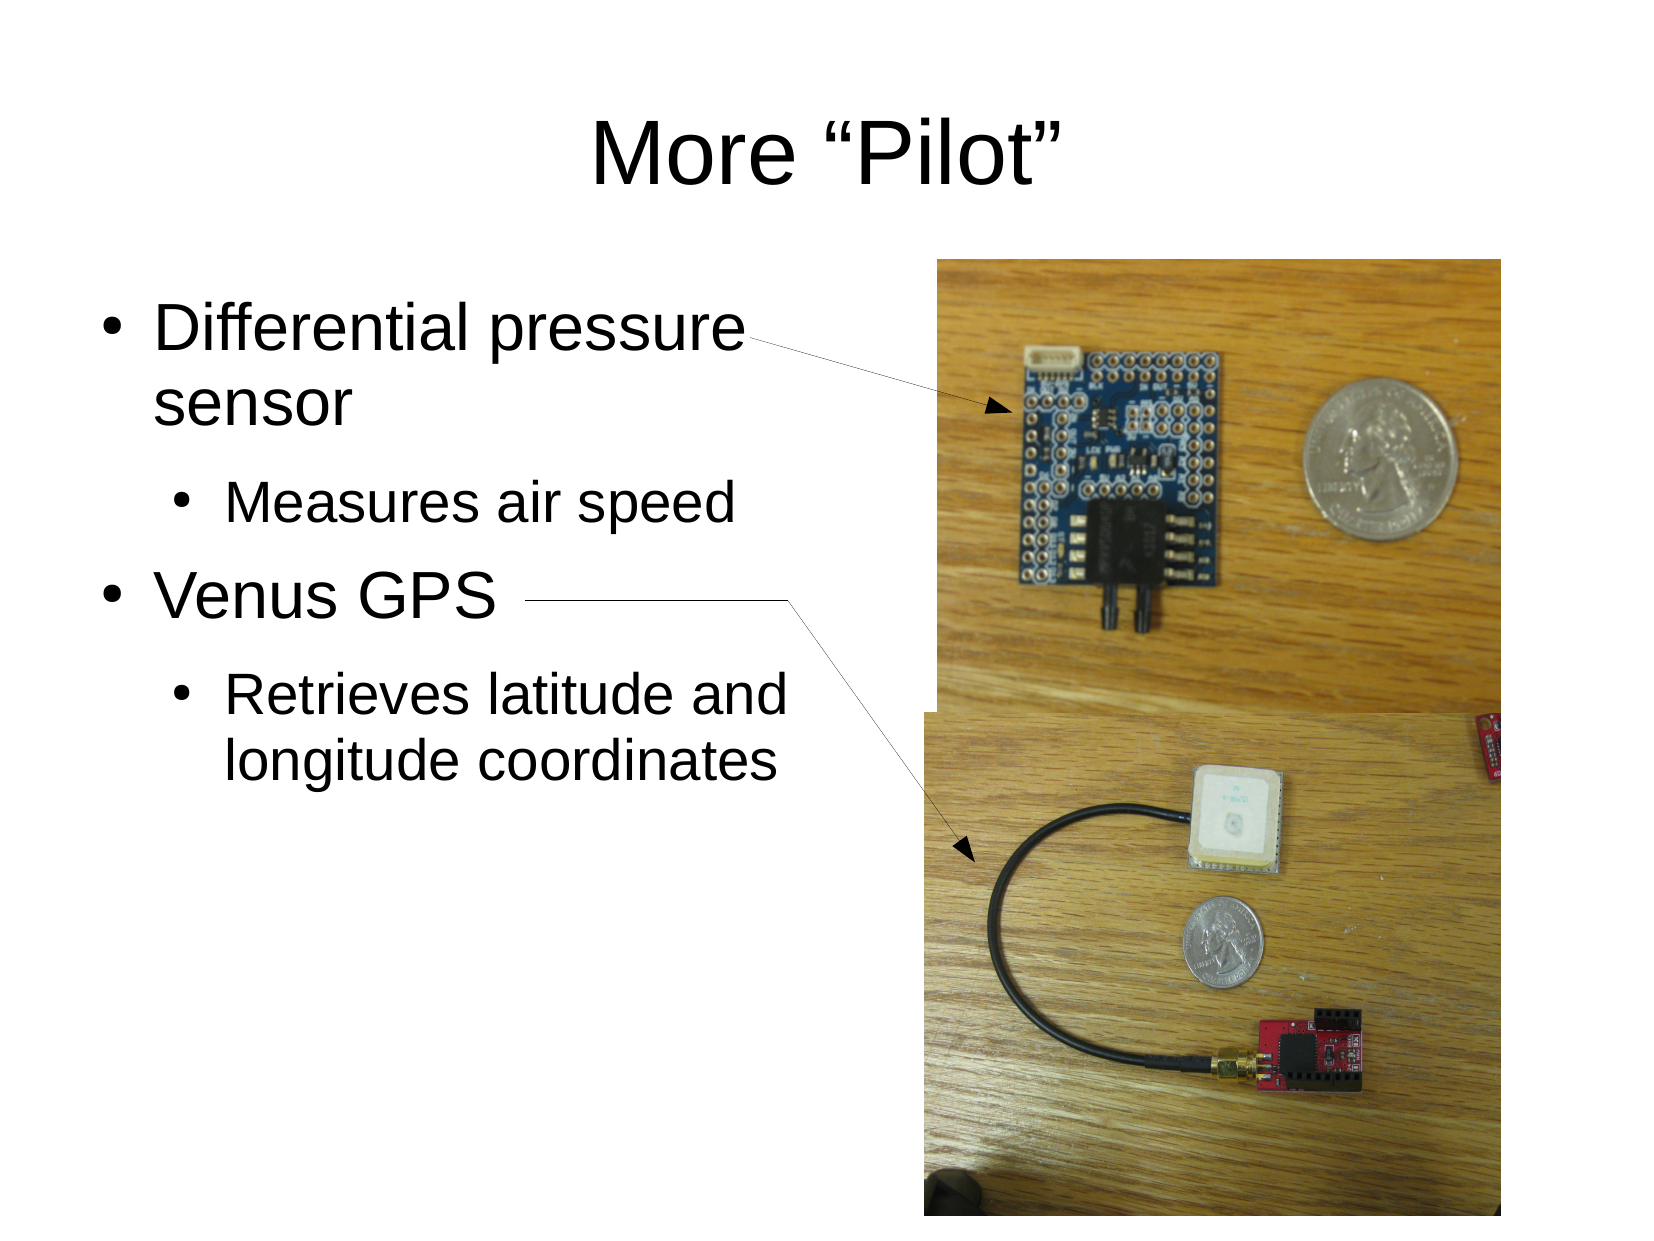

# More “Pilot”
Differential pressure sensor
Measures air speed
Venus GPS
Retrieves latitude and longitude coordinates